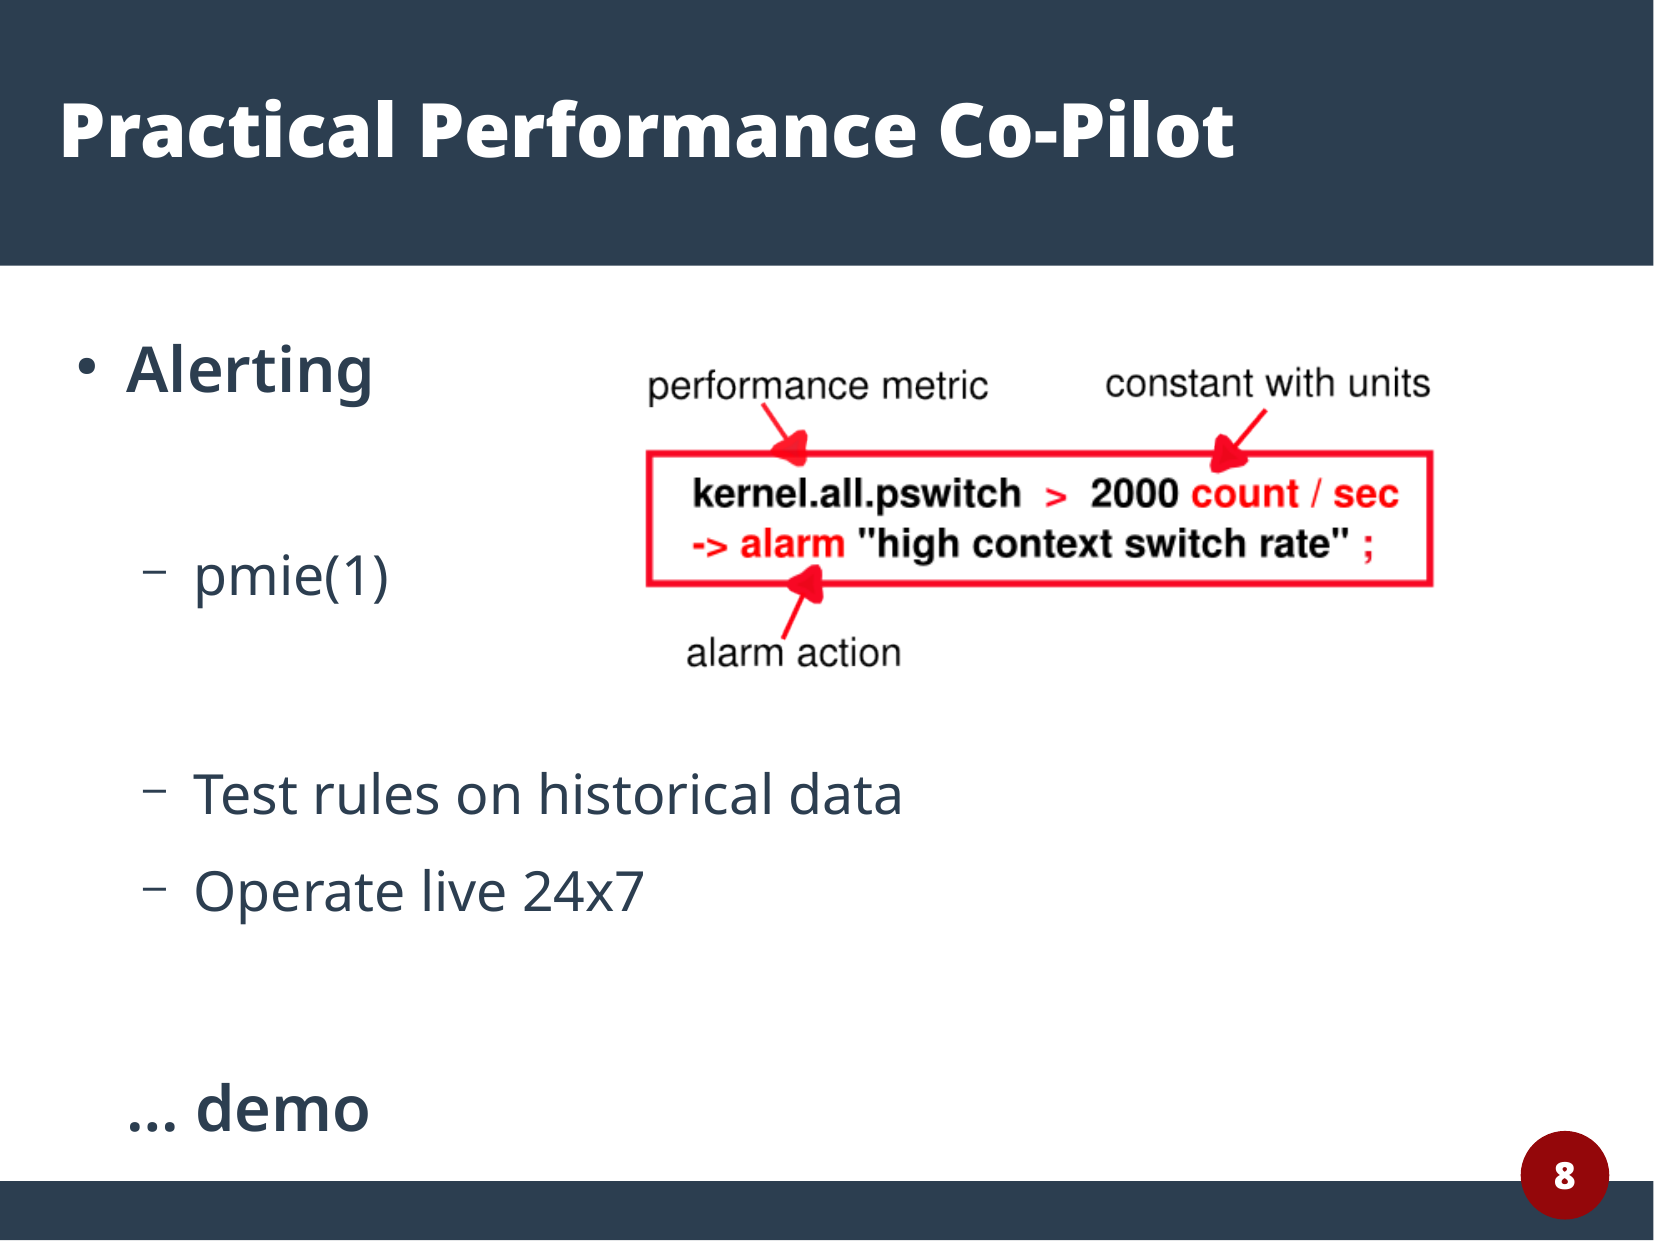

# Practical Performance Co-Pilot
Alerting
pmie(1)
Test rules on historical data
Operate live 24x7
… demo
8